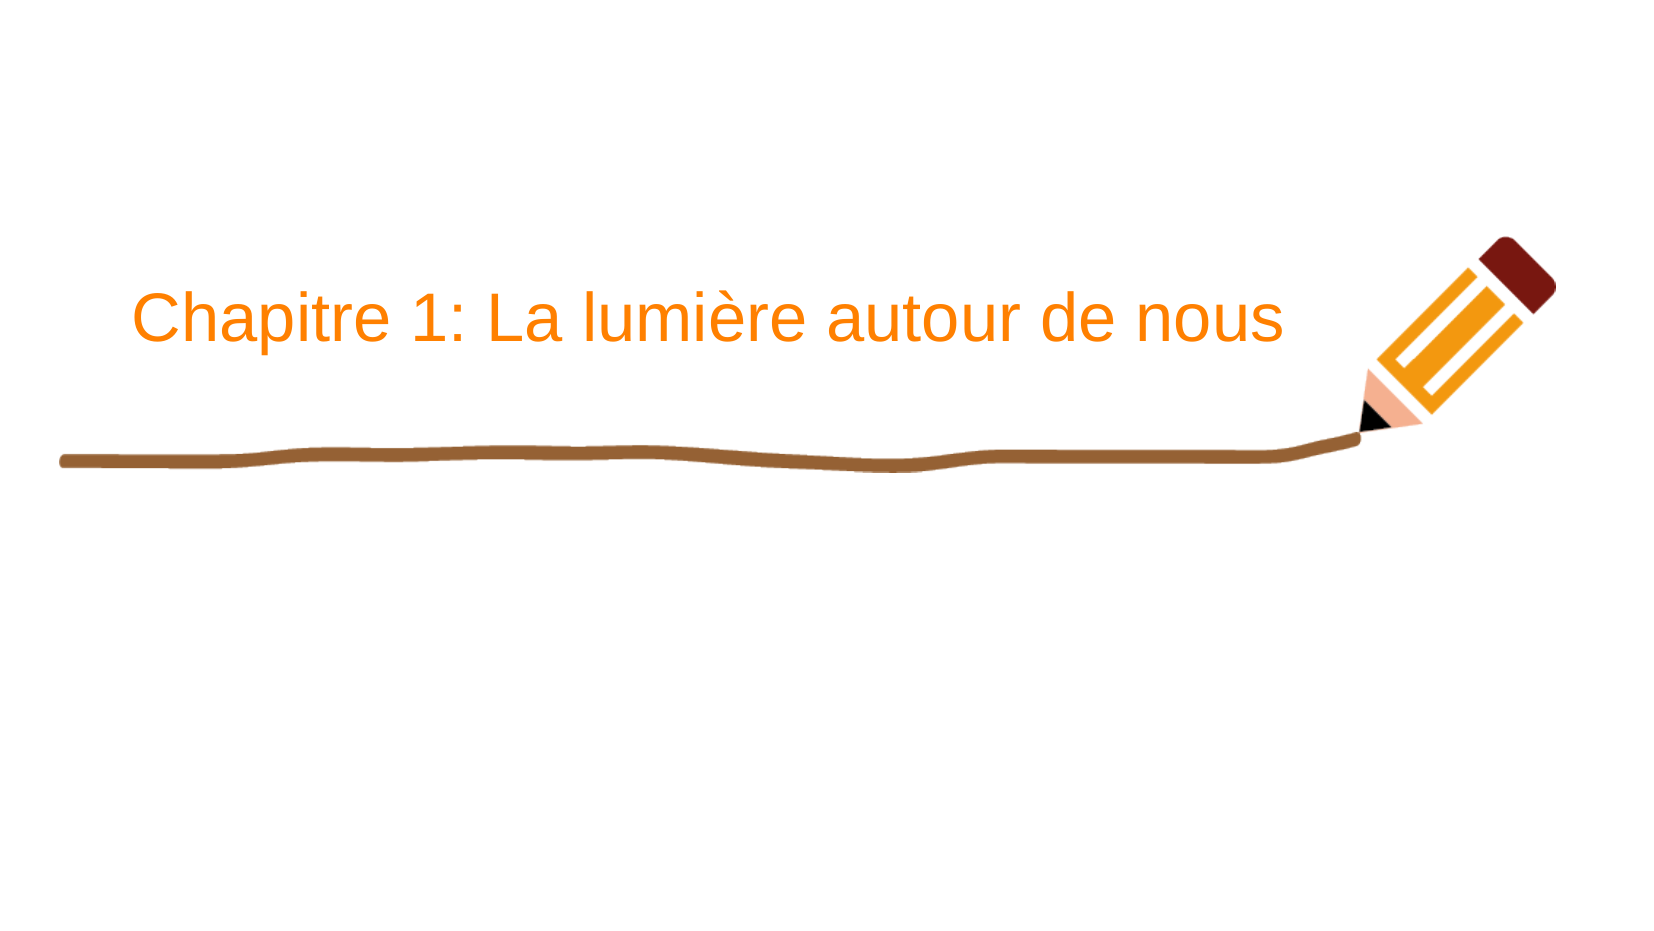

# Chapitre 1: La lumière autour de nous